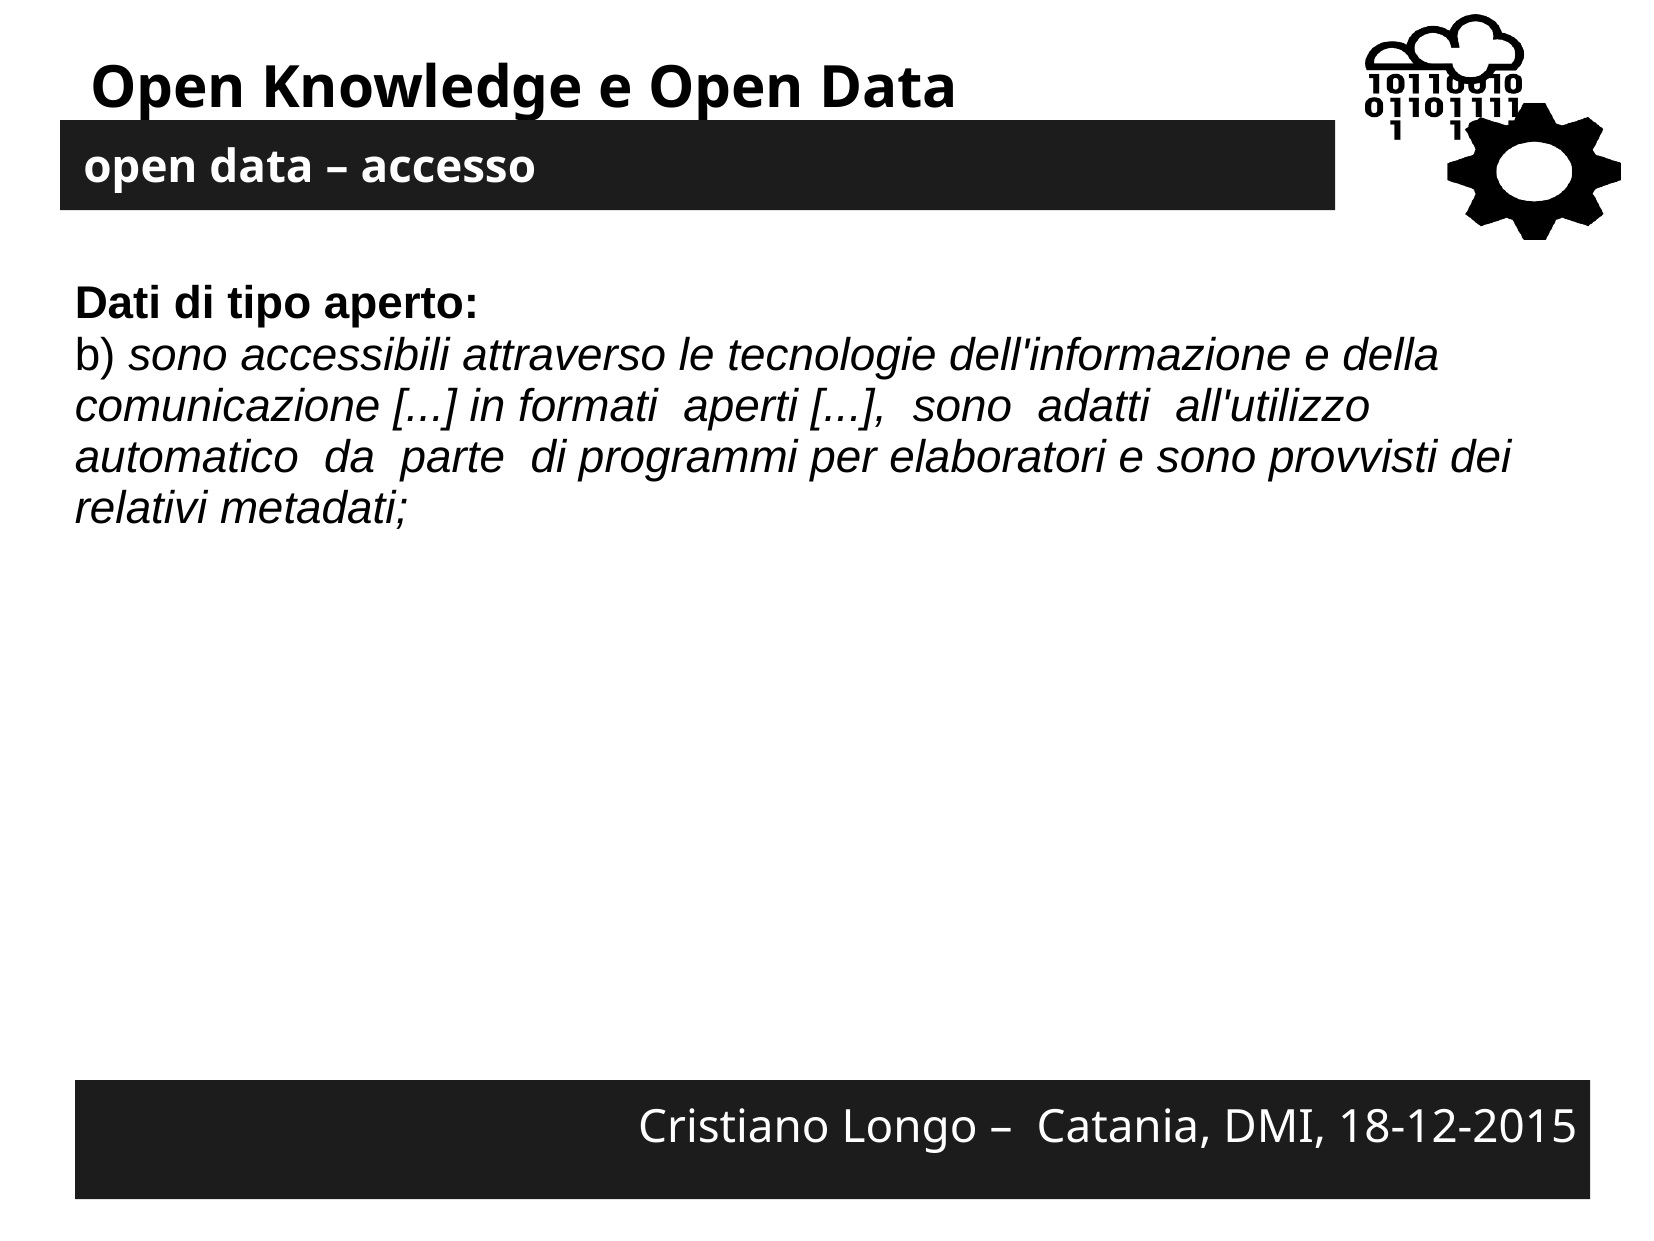

# Open Knowledge e Open Data
 open data – accesso
Dati di tipo aperto:
b) sono accessibili attraverso le tecnologie dell'informazione e della comunicazione [...] in formati aperti [...], sono adatti all'utilizzo automatico da parte di programmi per elaboratori e sono provvisti dei relativi metadati;
 Cristiano Longo – Catania, DMI, 18-12-2015